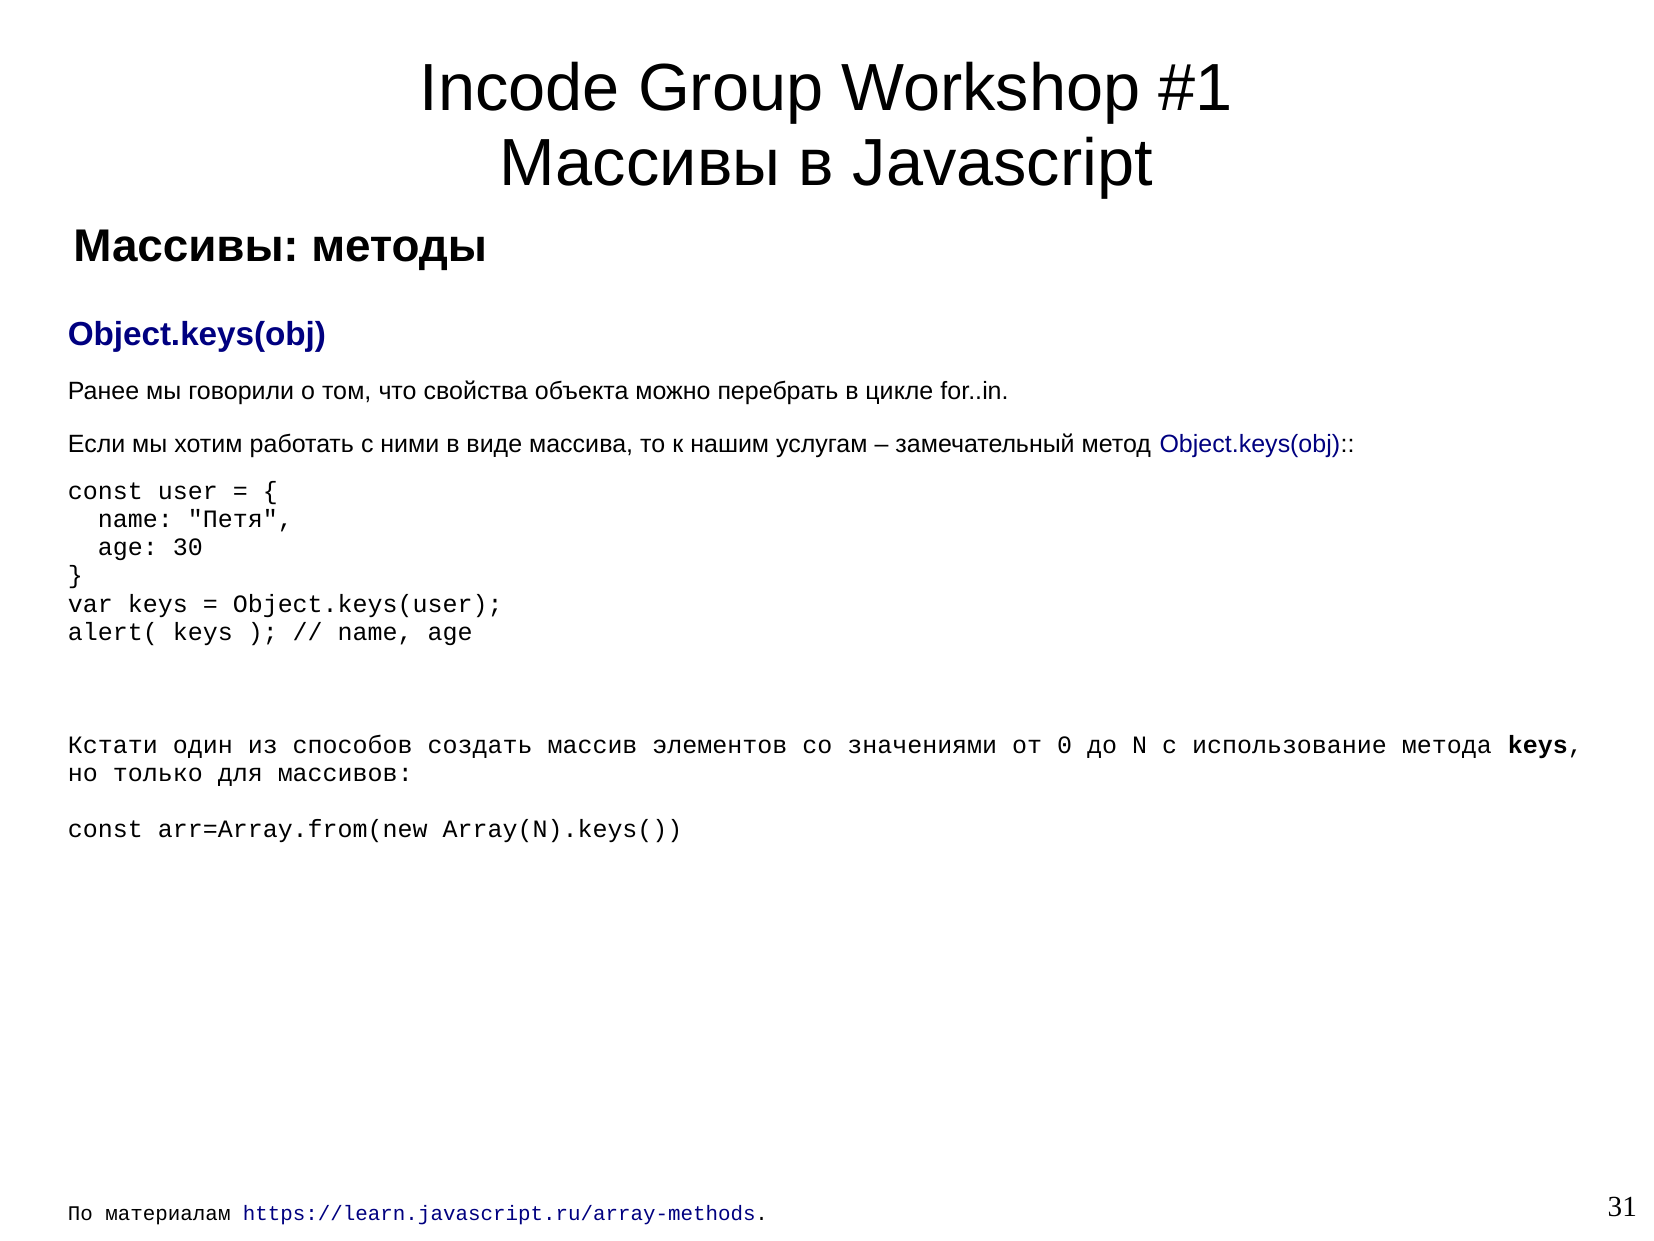

# Incode Group Workshop #1 Массивы в Javascript
Массивы: методы
Object.keys(obj)
Ранее мы говорили о том, что свойства объекта можно перебрать в цикле for..in.
Если мы хотим работать с ними в виде массива, то к нашим услугам – замечательный метод Object.keys(obj)::
const user = {
 name: "Петя",
 age: 30
}
var keys = Object.keys(user);
alert( keys ); // name, age
Кстати один из способов создать массив элементов со значениями от 0 до N с использование метода keys, но только для массивов:
const arr=Array.from(new Array(N).keys())
По материалам https://learn.javascript.ru/array-methods.
31